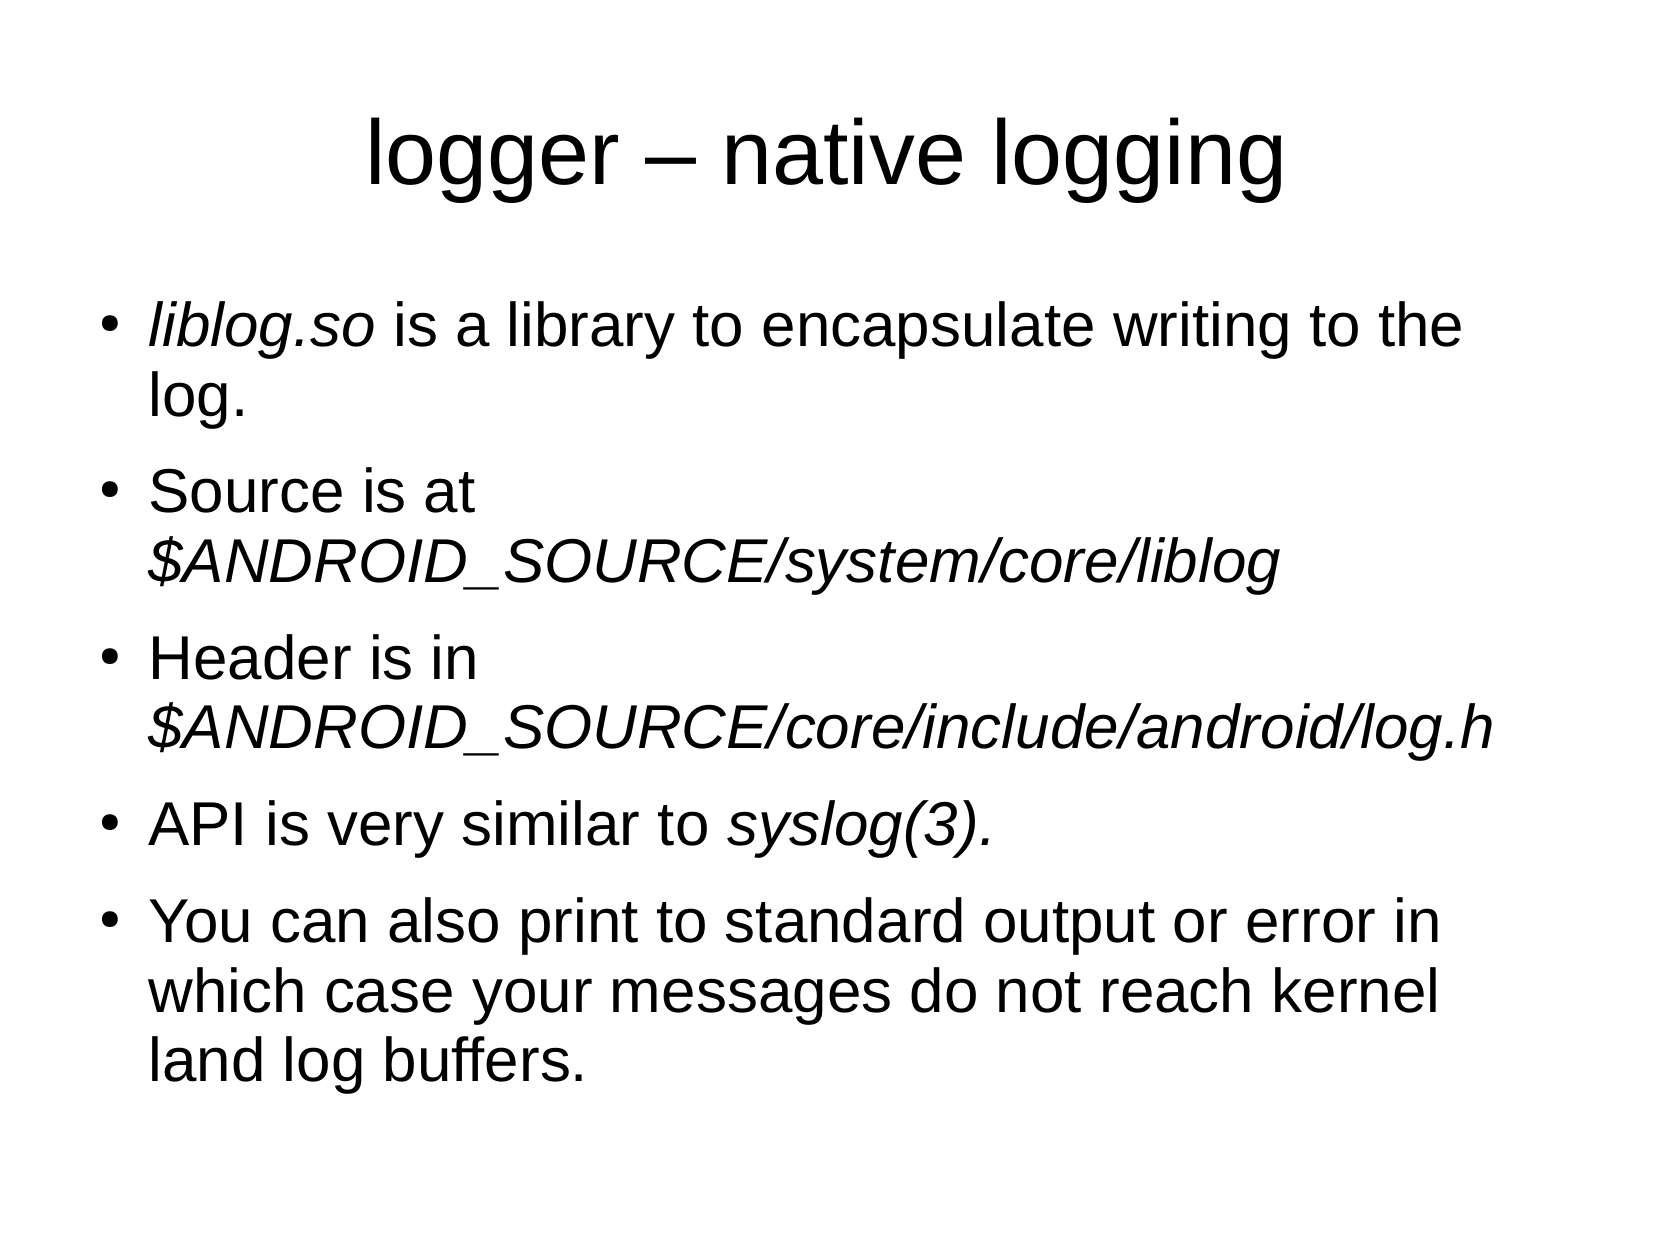

# logger – native logging
liblog.so is a library to encapsulate writing to the log.
Source is at $ANDROID_SOURCE/system/core/liblog
Header is in $ANDROID_SOURCE/core/include/android/log.h
API is very similar to syslog(3).
You can also print to standard output or error in which case your messages do not reach kernel land log buffers.